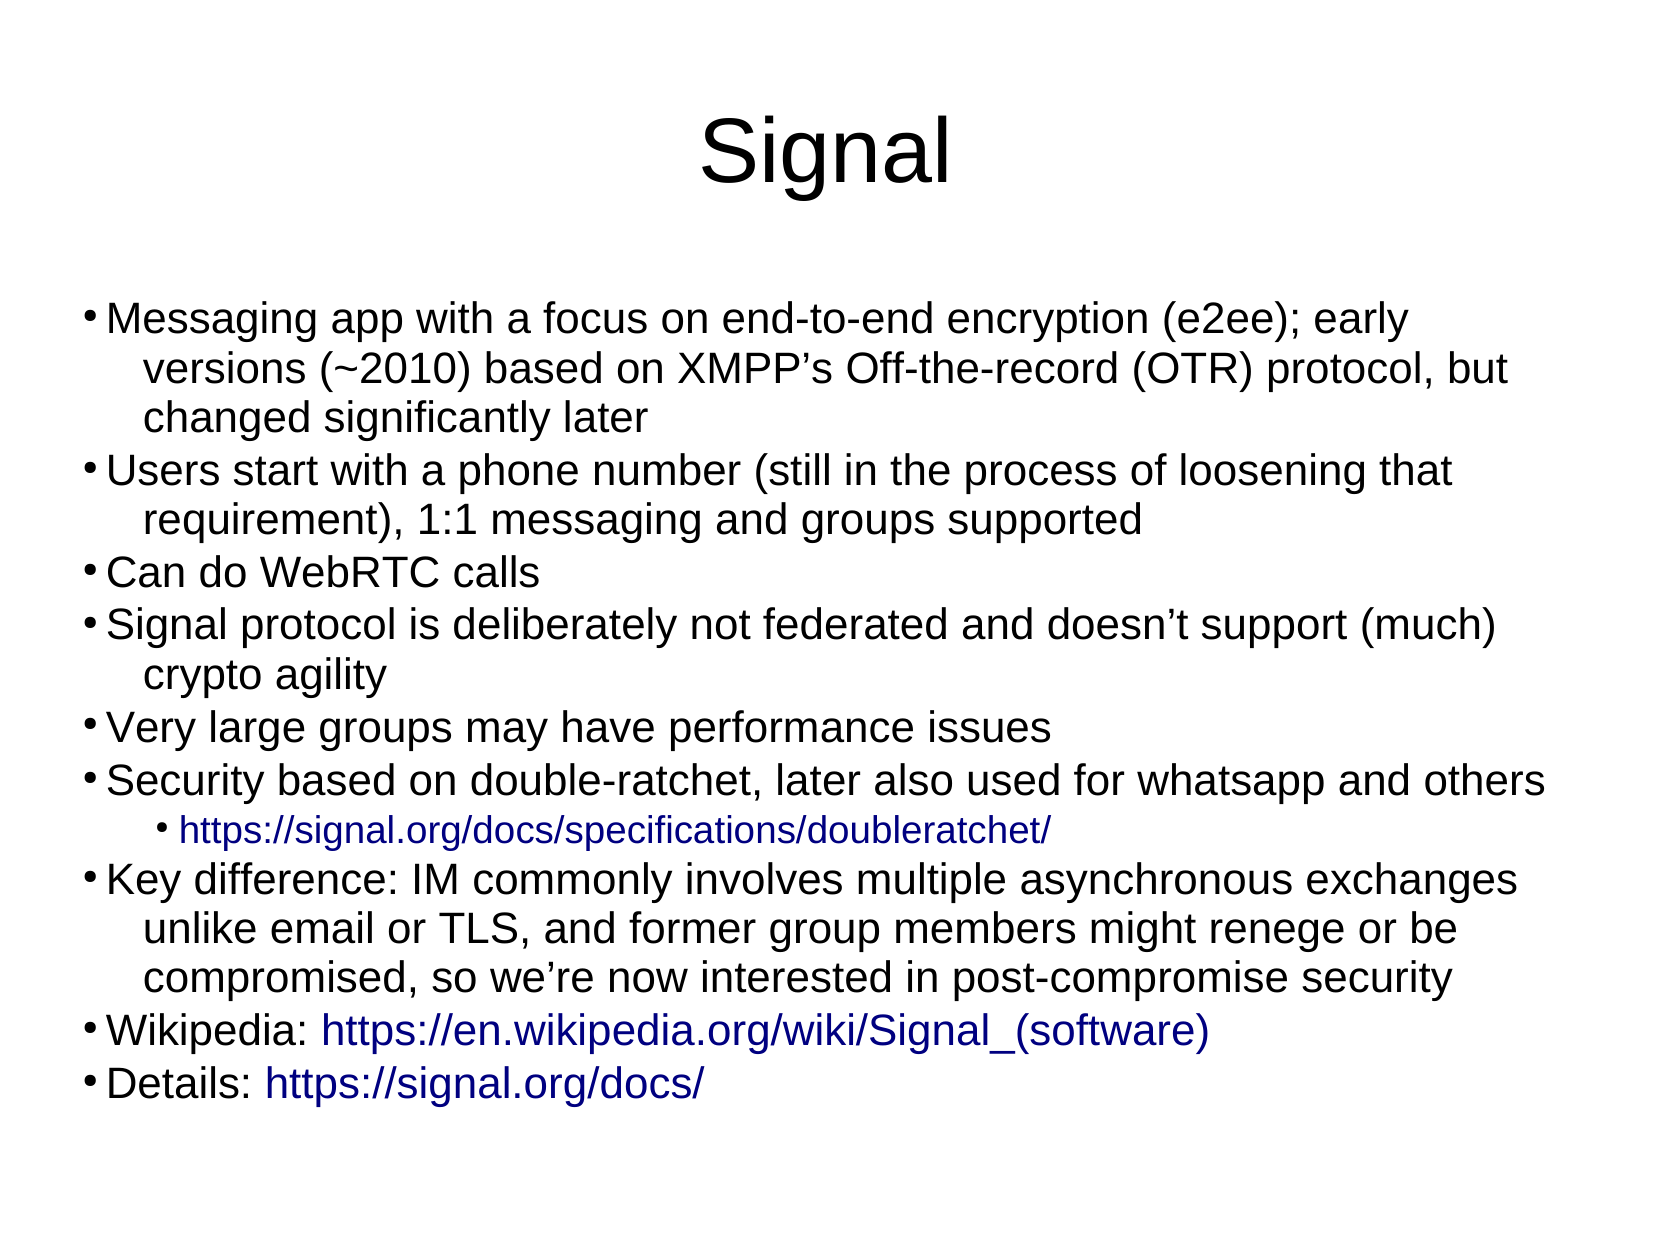

# Signal
Messaging app with a focus on end-to-end encryption (e2ee); early versions (~2010) based on XMPP’s Off-the-record (OTR) protocol, but changed significantly later
Users start with a phone number (still in the process of loosening that requirement), 1:1 messaging and groups supported
Can do WebRTC calls
Signal protocol is deliberately not federated and doesn’t support (much) crypto agility
Very large groups may have performance issues
Security based on double-ratchet, later also used for whatsapp and others
https://signal.org/docs/specifications/doubleratchet/
Key difference: IM commonly involves multiple asynchronous exchanges unlike email or TLS, and former group members might renege or be compromised, so we’re now interested in post-compromise security
Wikipedia: https://en.wikipedia.org/wiki/Signal_(software)
Details: https://signal.org/docs/